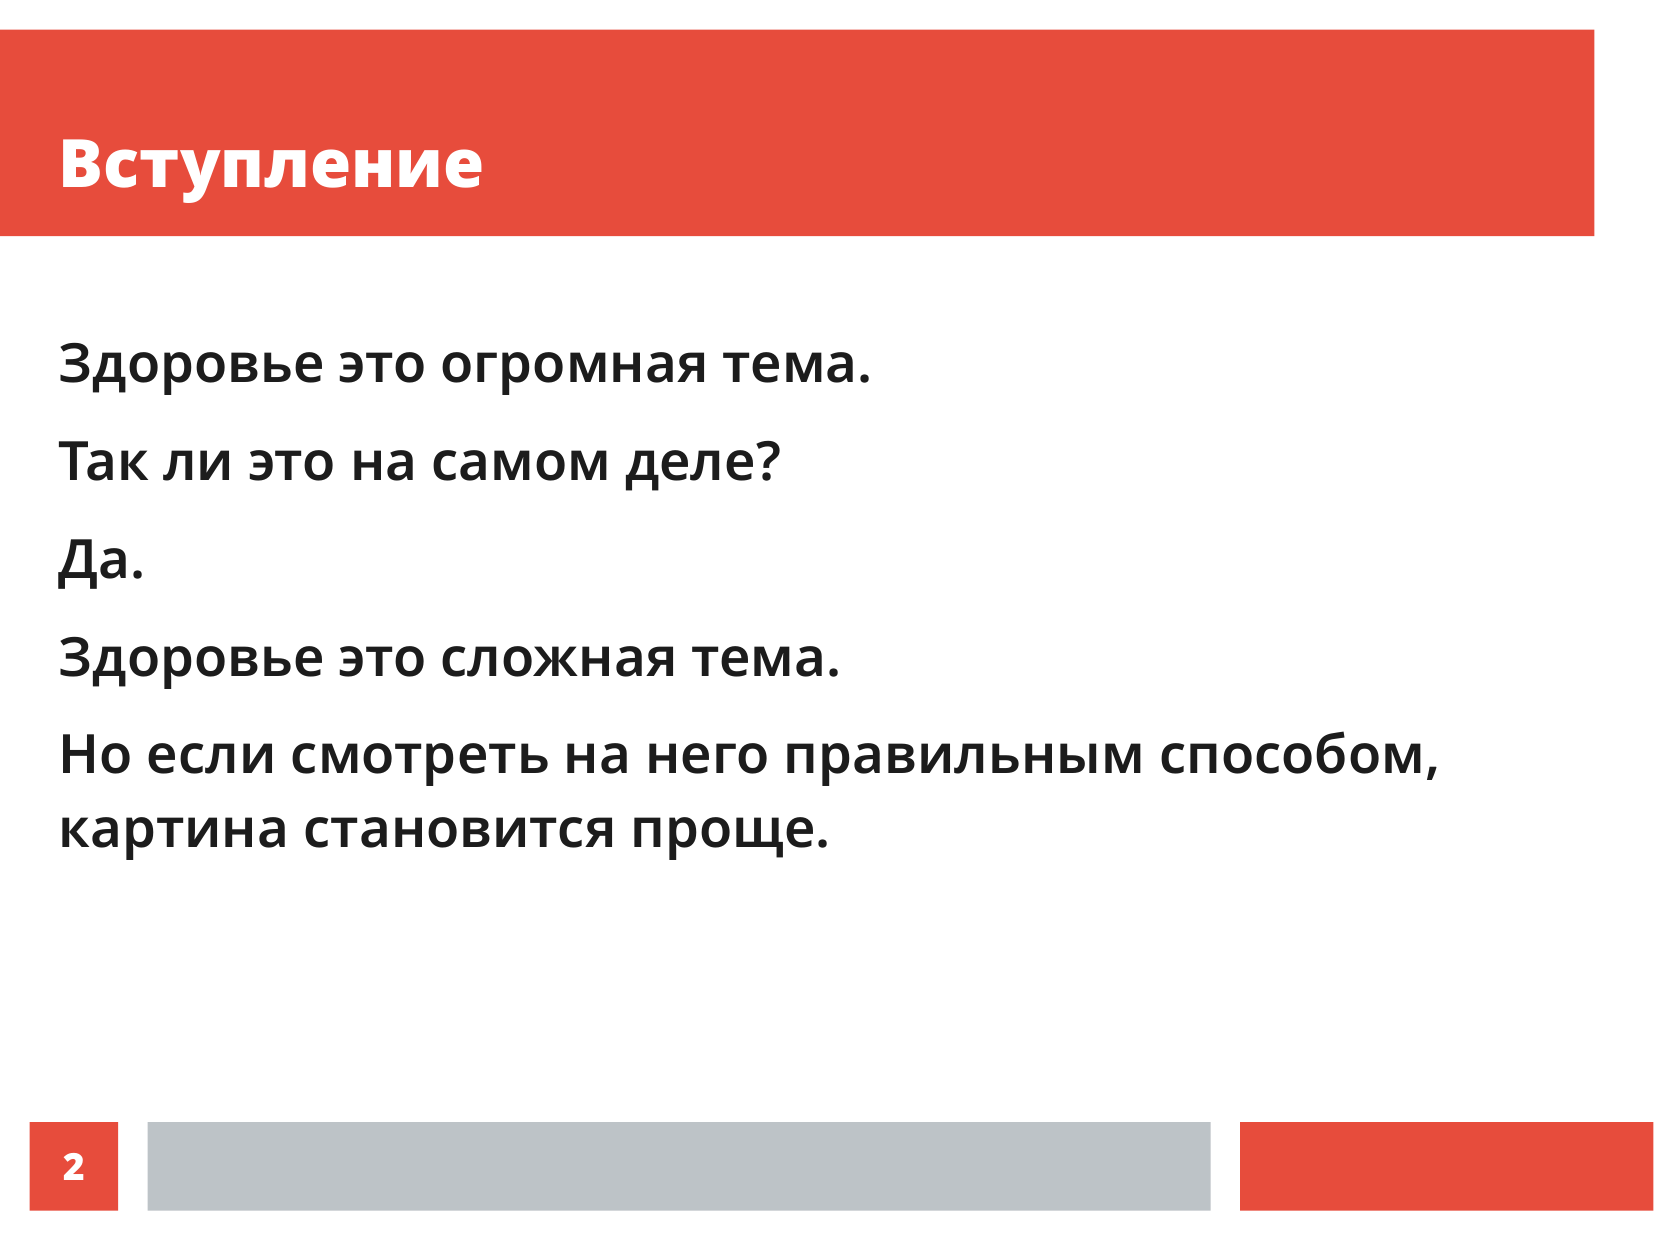

# Вступление
Здоровье это огромная тема.
Так ли это на самом деле?
Да.
Здоровье это сложная тема.
Но если смотреть на него правильным способом, картина становится проще.
2